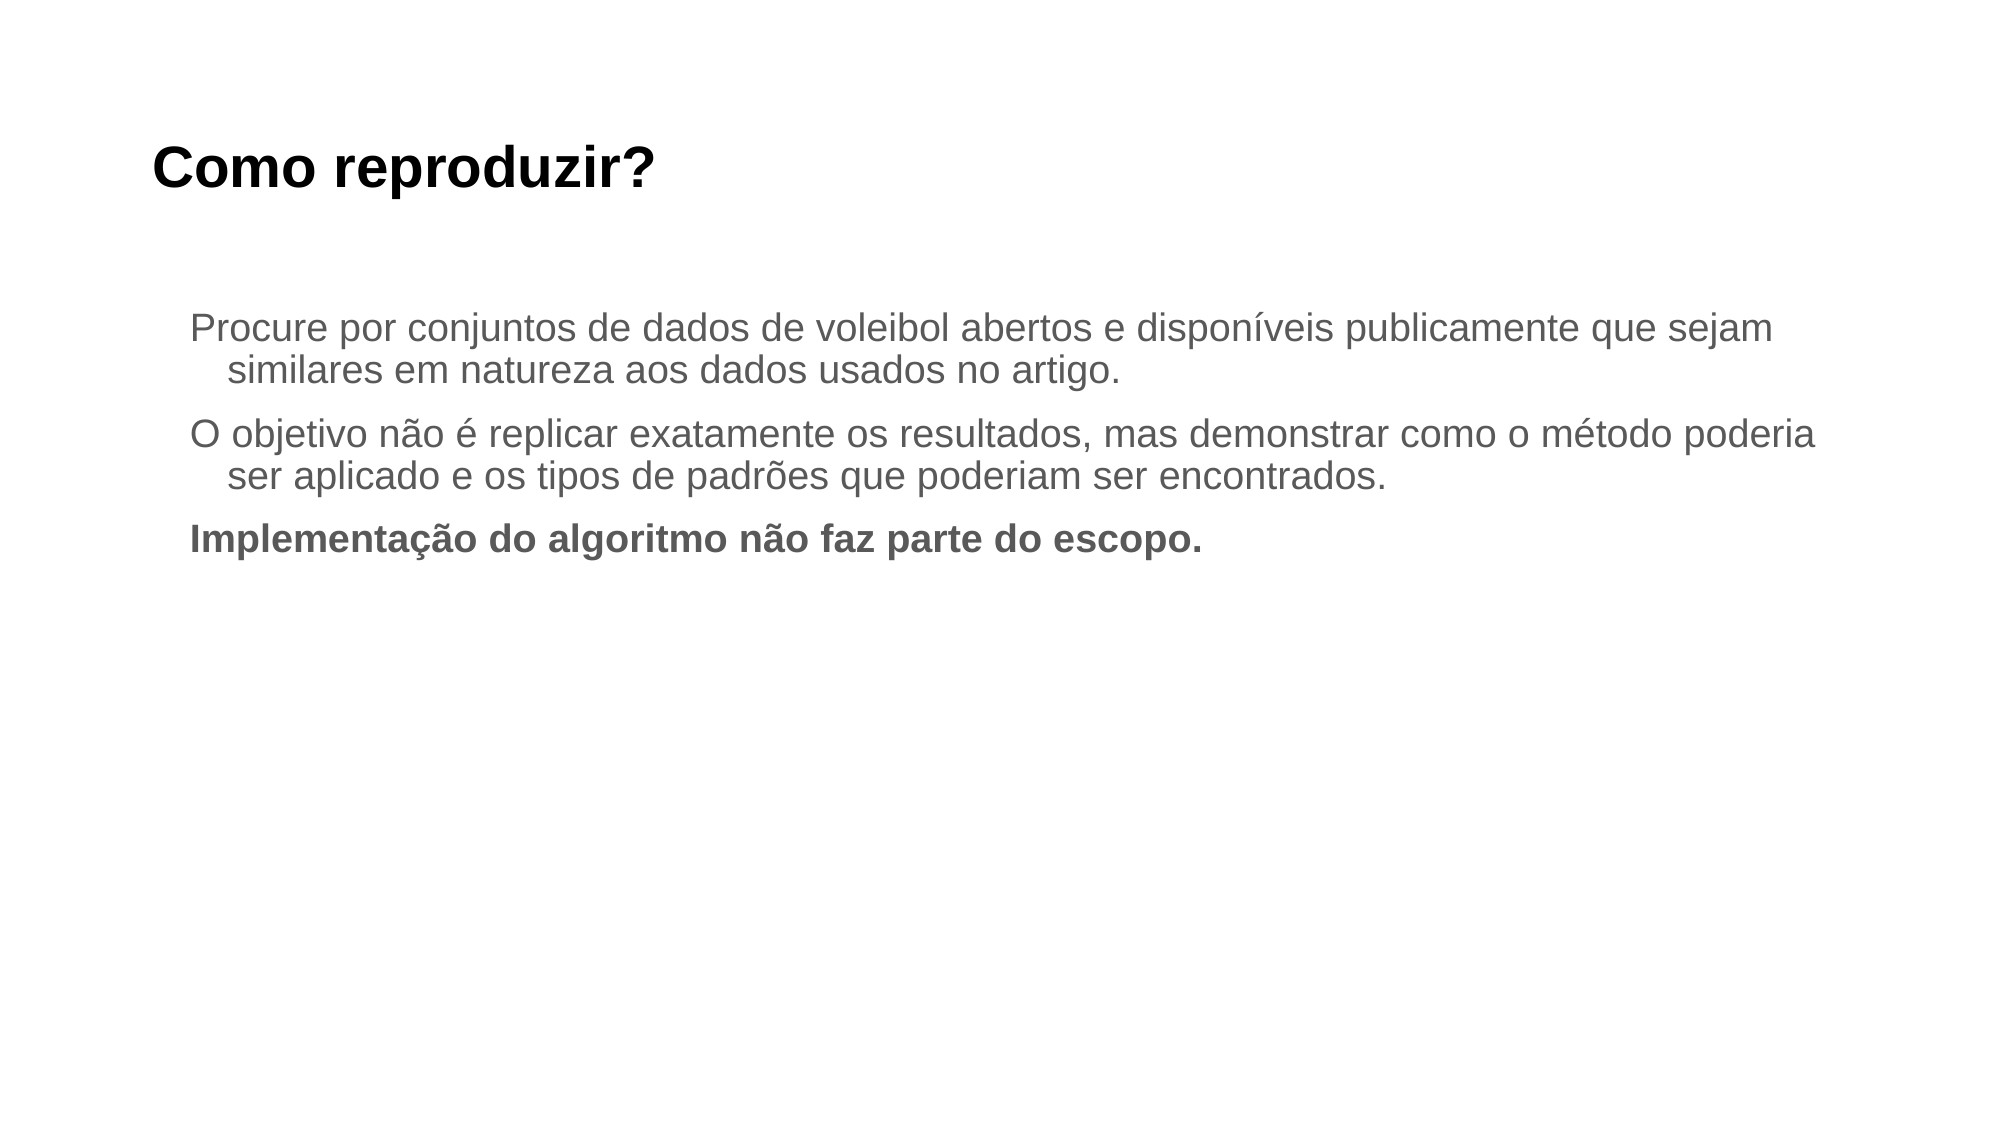

# Como reproduzir?
Procure por conjuntos de dados de voleibol abertos e disponíveis publicamente que sejam similares em natureza aos dados usados no artigo.
O objetivo não é replicar exatamente os resultados, mas demonstrar como o método poderia ser aplicado e os tipos de padrões que poderiam ser encontrados.
Implementação do algoritmo não faz parte do escopo.